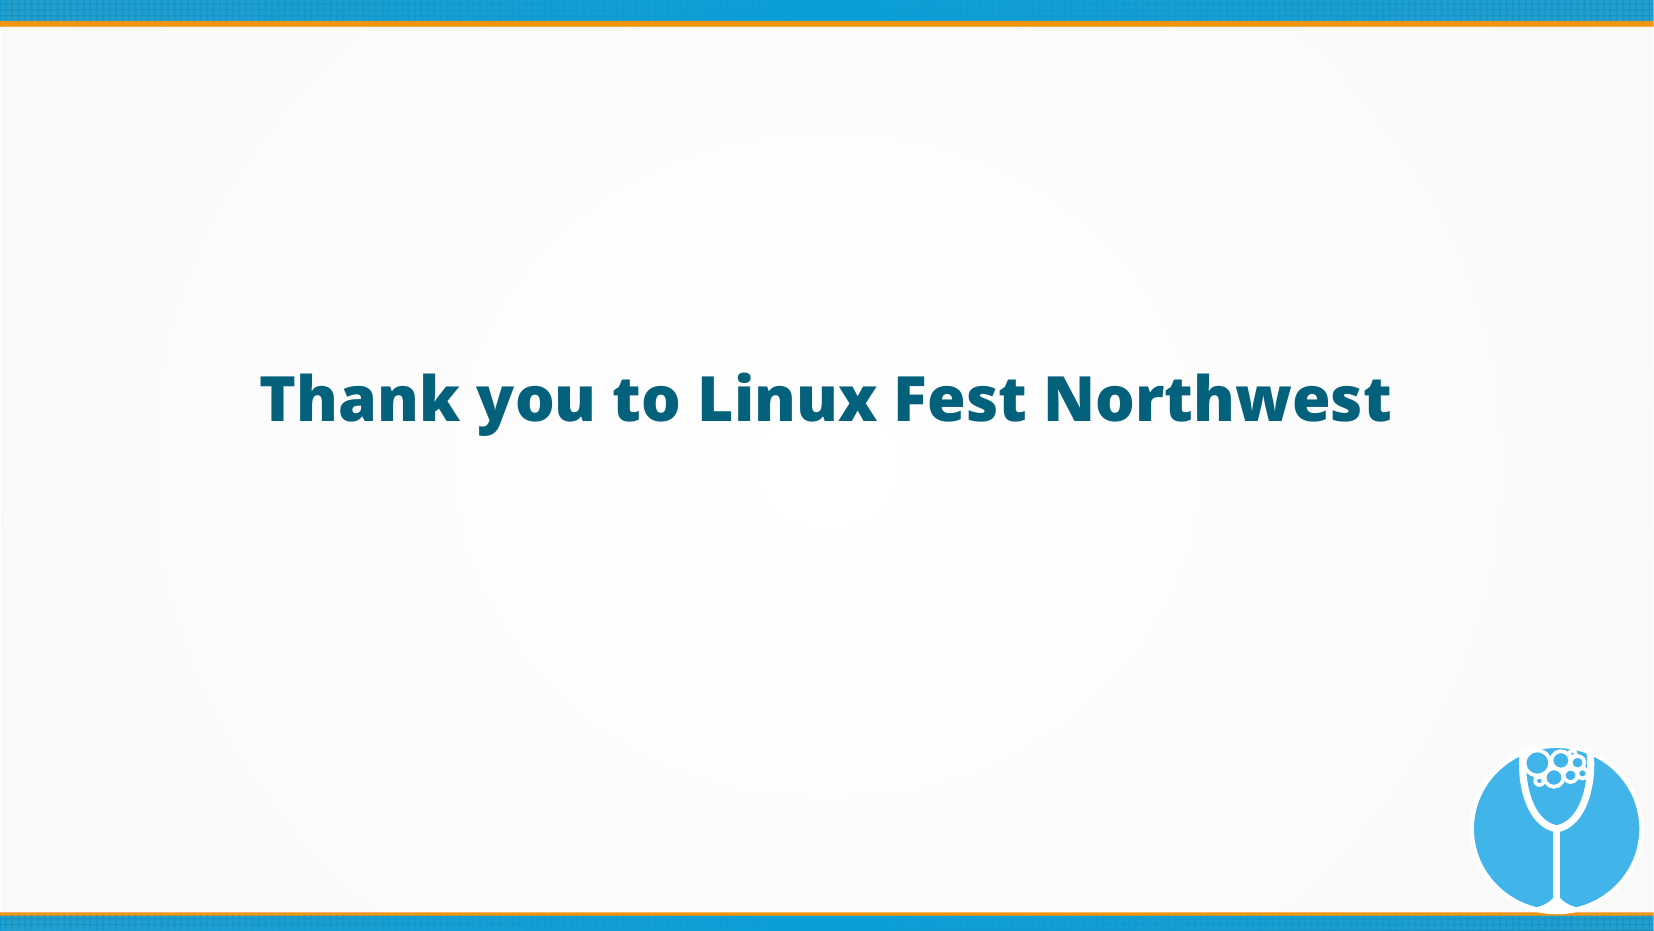

# Thank you to Linux Fest Northwest